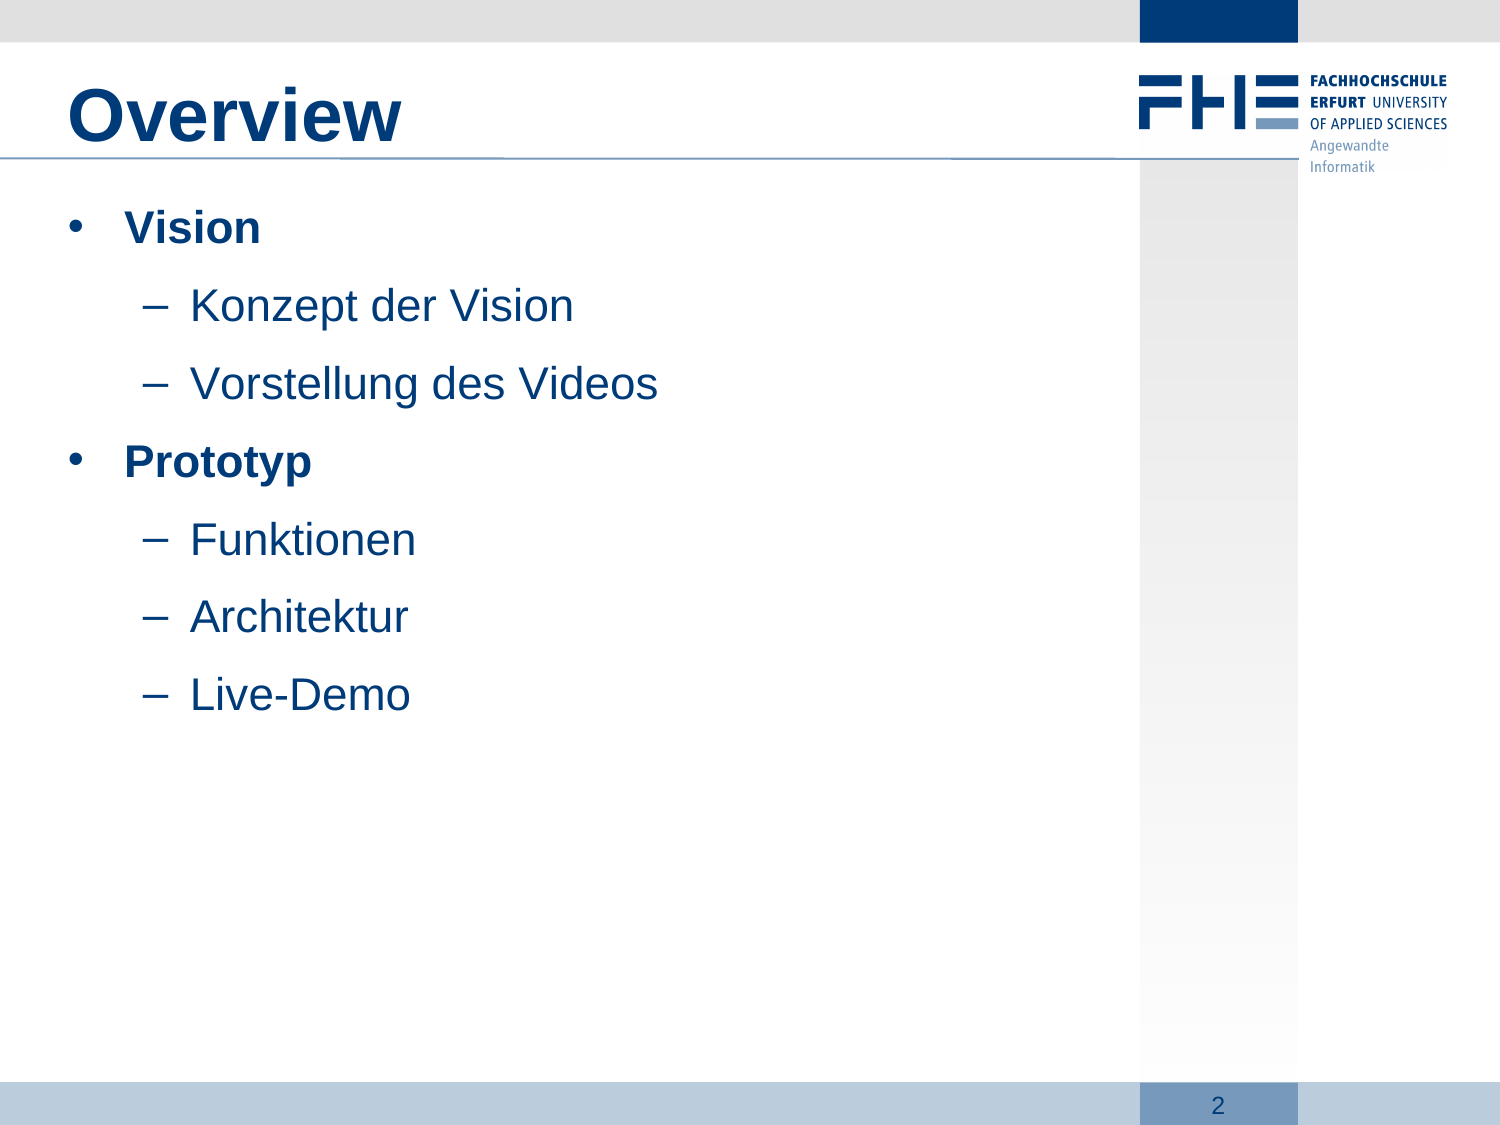

# Overview
Vision
Konzept der Vision
Vorstellung des Videos
Prototyp
Funktionen
Architektur
Live-Demo